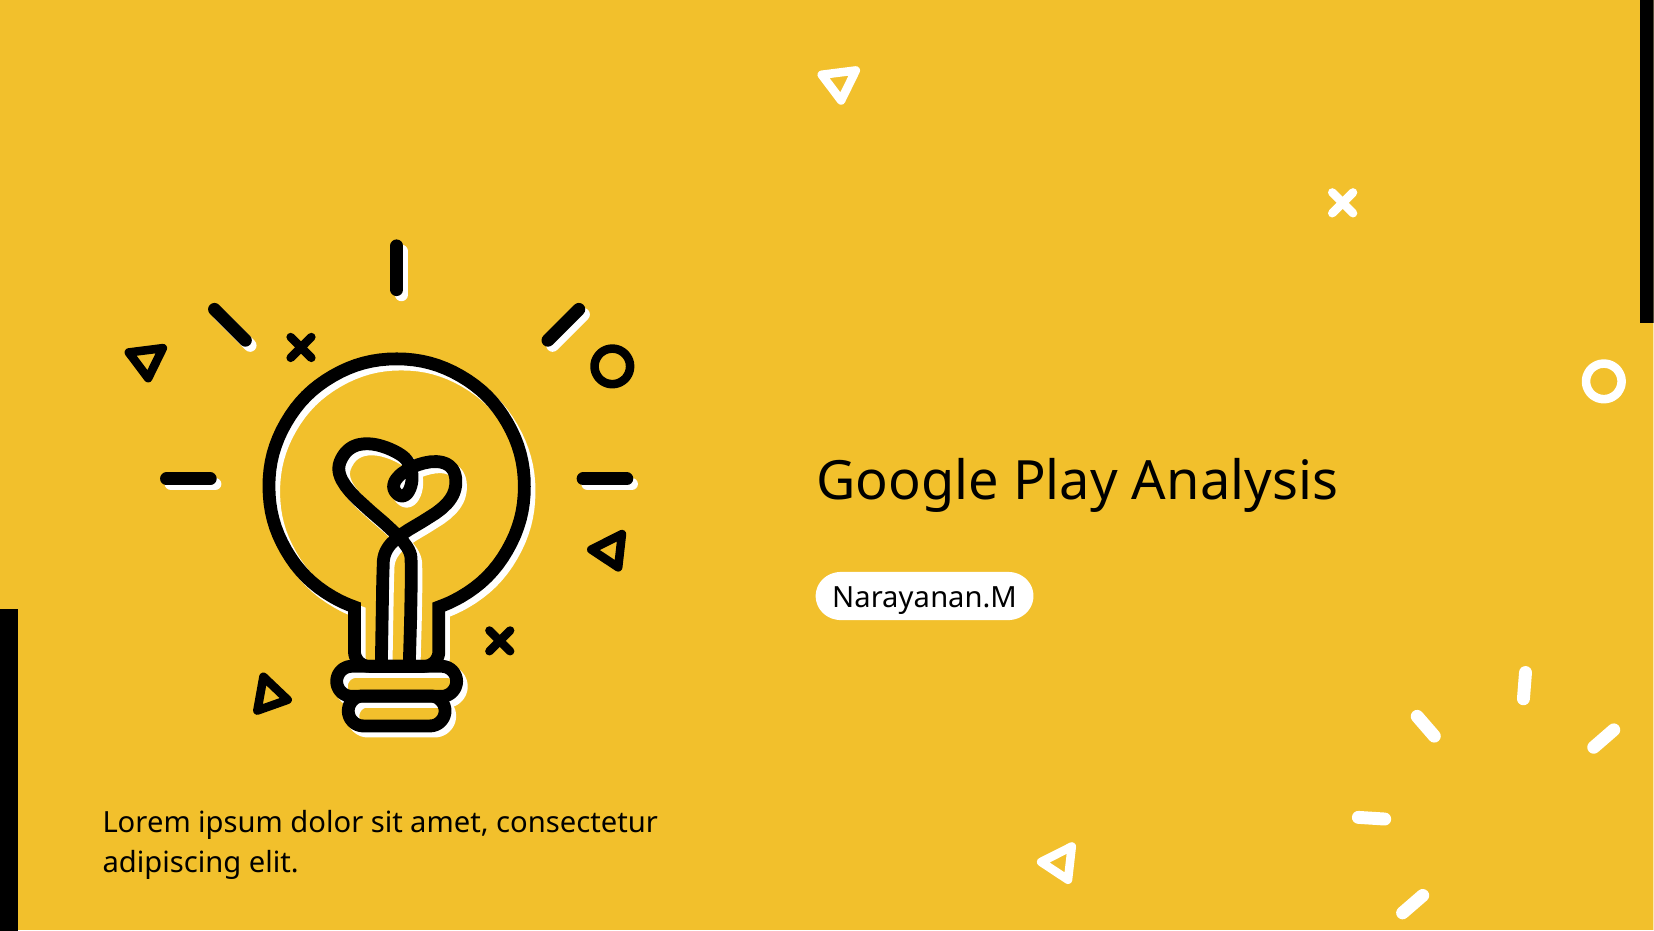

# Google Play Analysis
Narayanan.M
Lorem ipsum dolor sit amet, consectetur adipiscing elit.